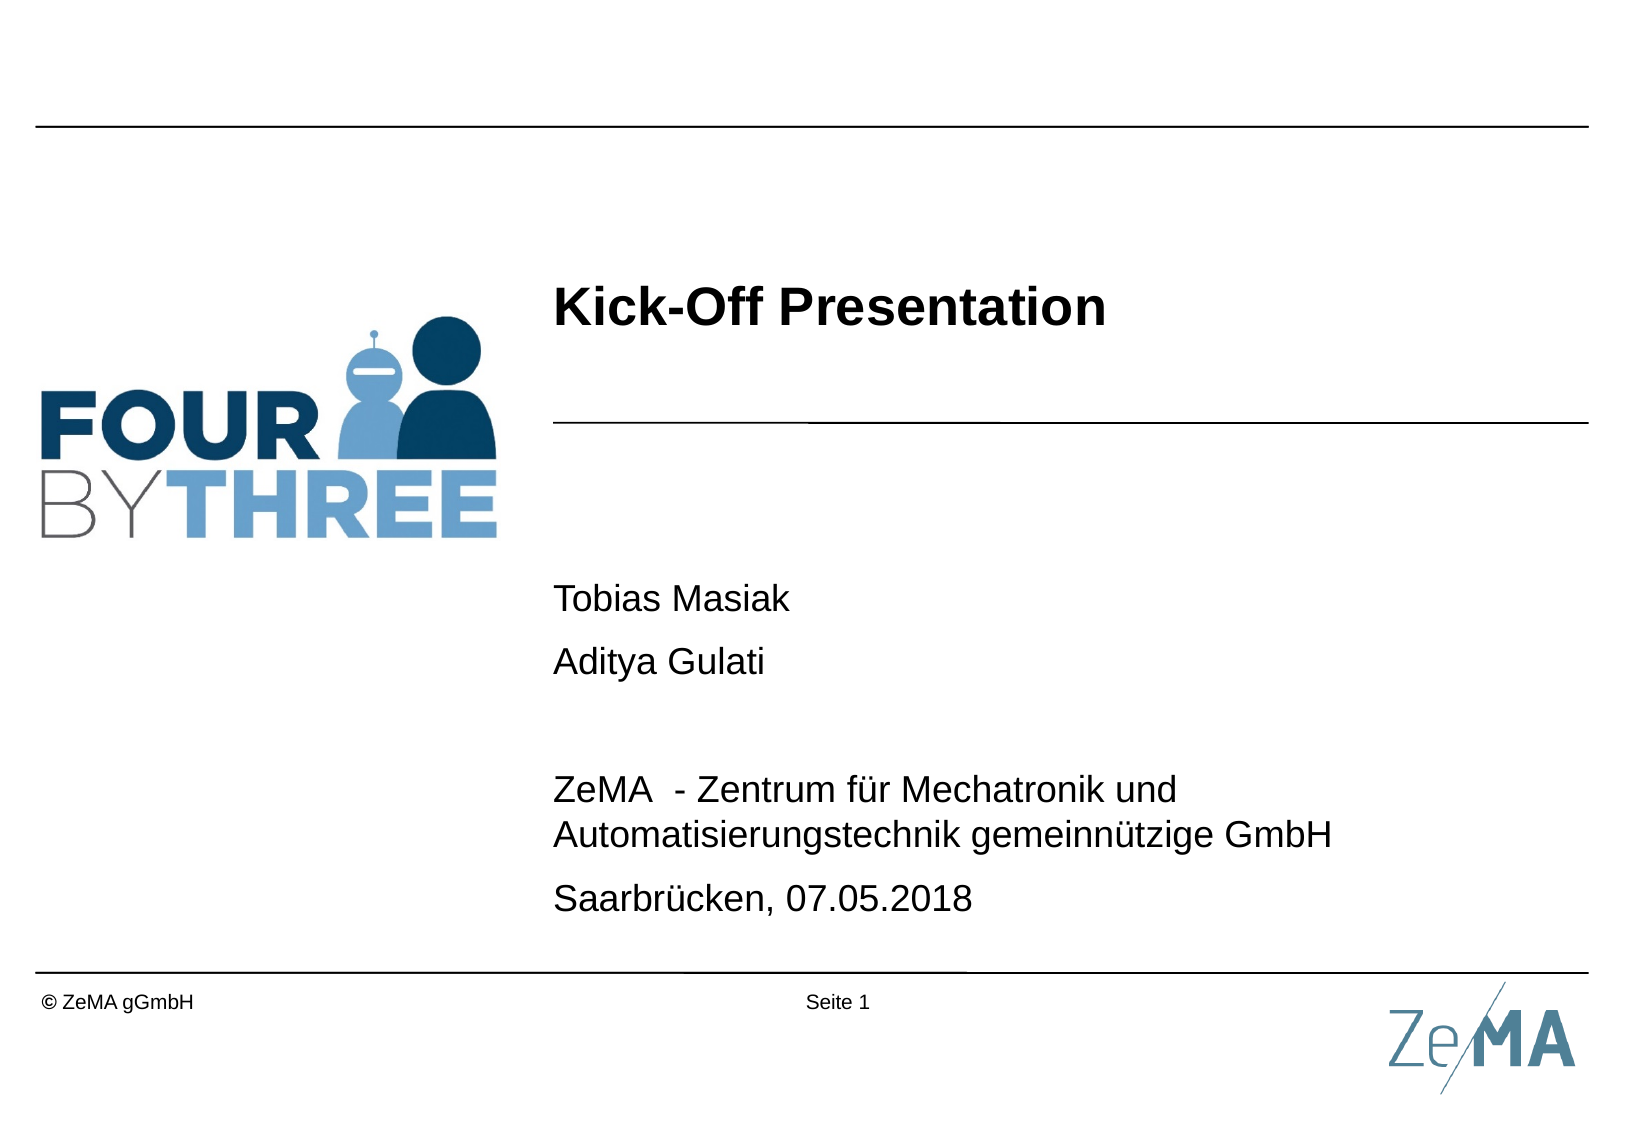

# Kick-Off Presentation
Tobias Masiak
Aditya Gulati
ZeMA  - Zentrum für Mechatronik und Automatisierungstechnik gemeinnützige GmbH
Saarbrücken, 07.05.2018